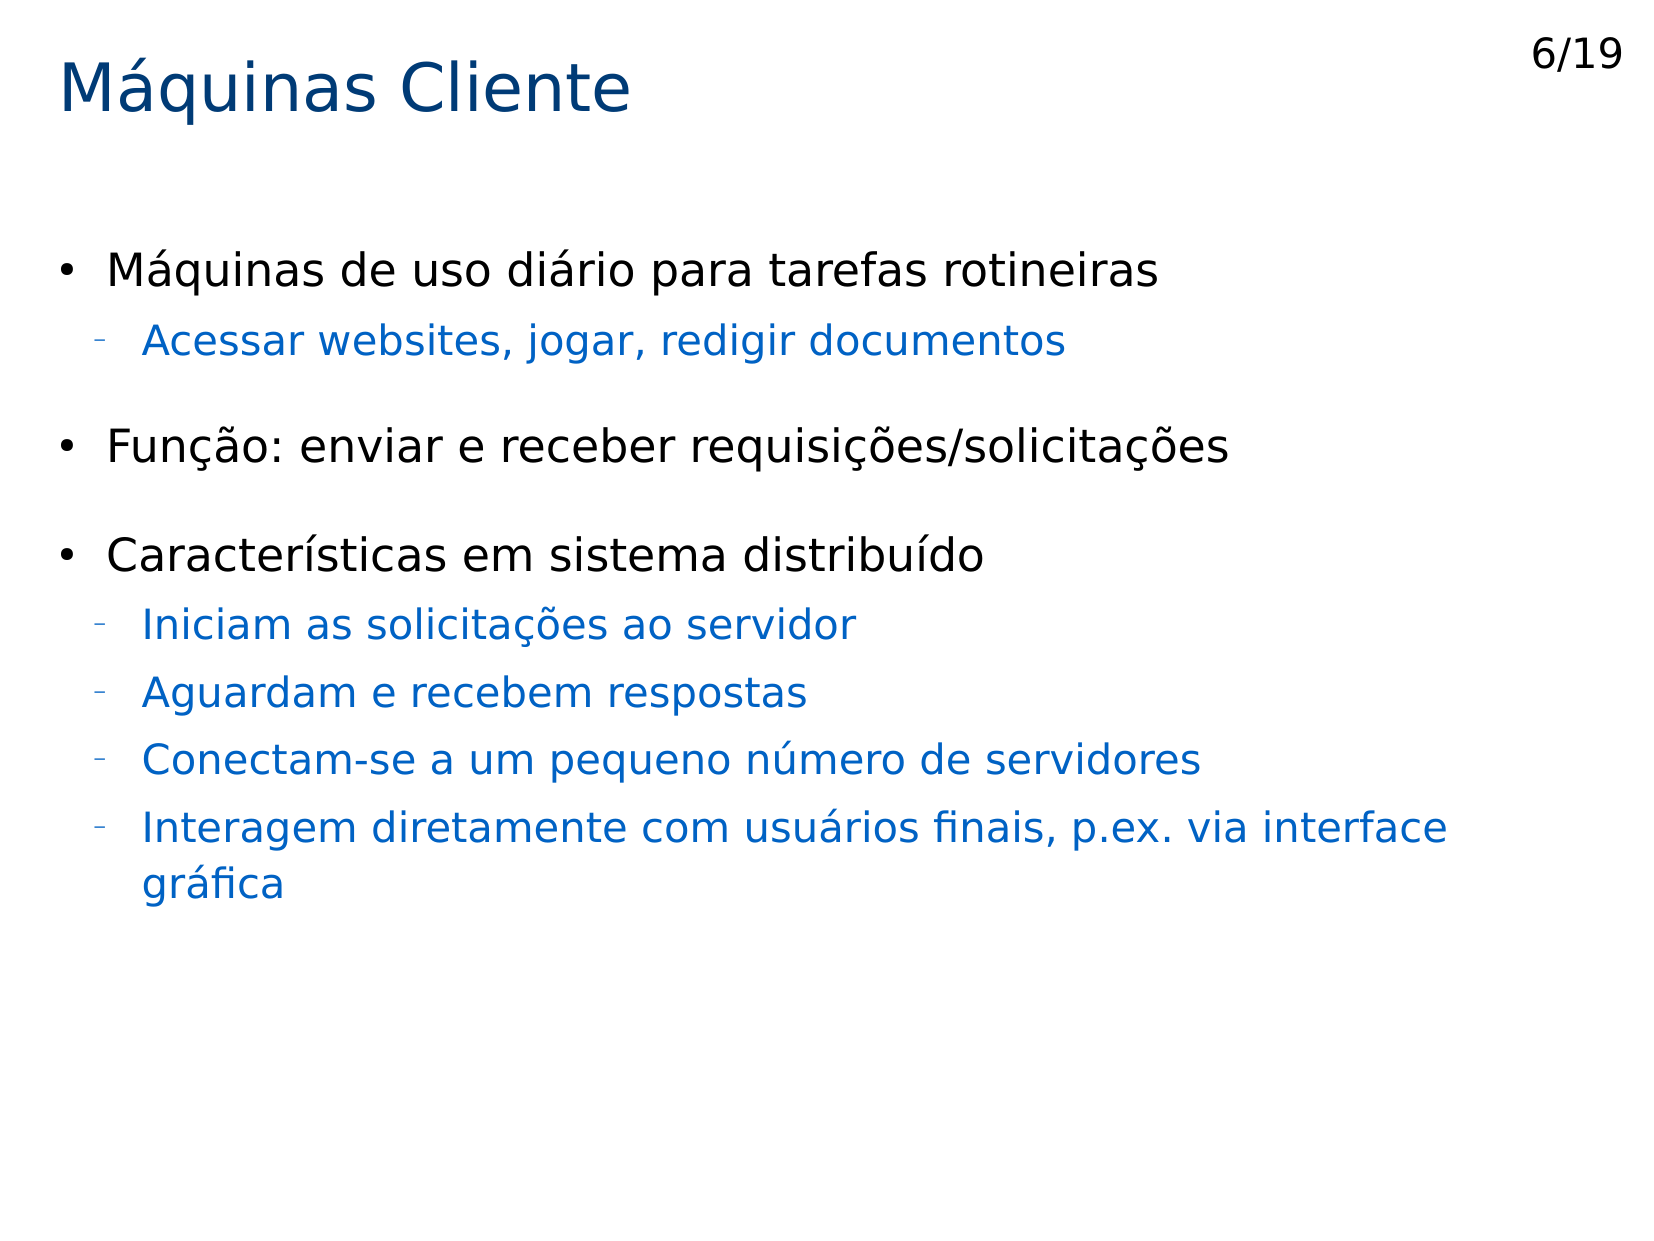

# Máquinas Cliente
6
Máquinas de uso diário para tarefas rotineiras
Acessar websites, jogar, redigir documentos
Função: enviar e receber requisições/solicitações
Características em sistema distribuído
Iniciam as solicitações ao servidor
Aguardam e recebem respostas
Conectam-se a um pequeno número de servidores
Interagem diretamente com usuários finais, p.ex. via interface gráfica